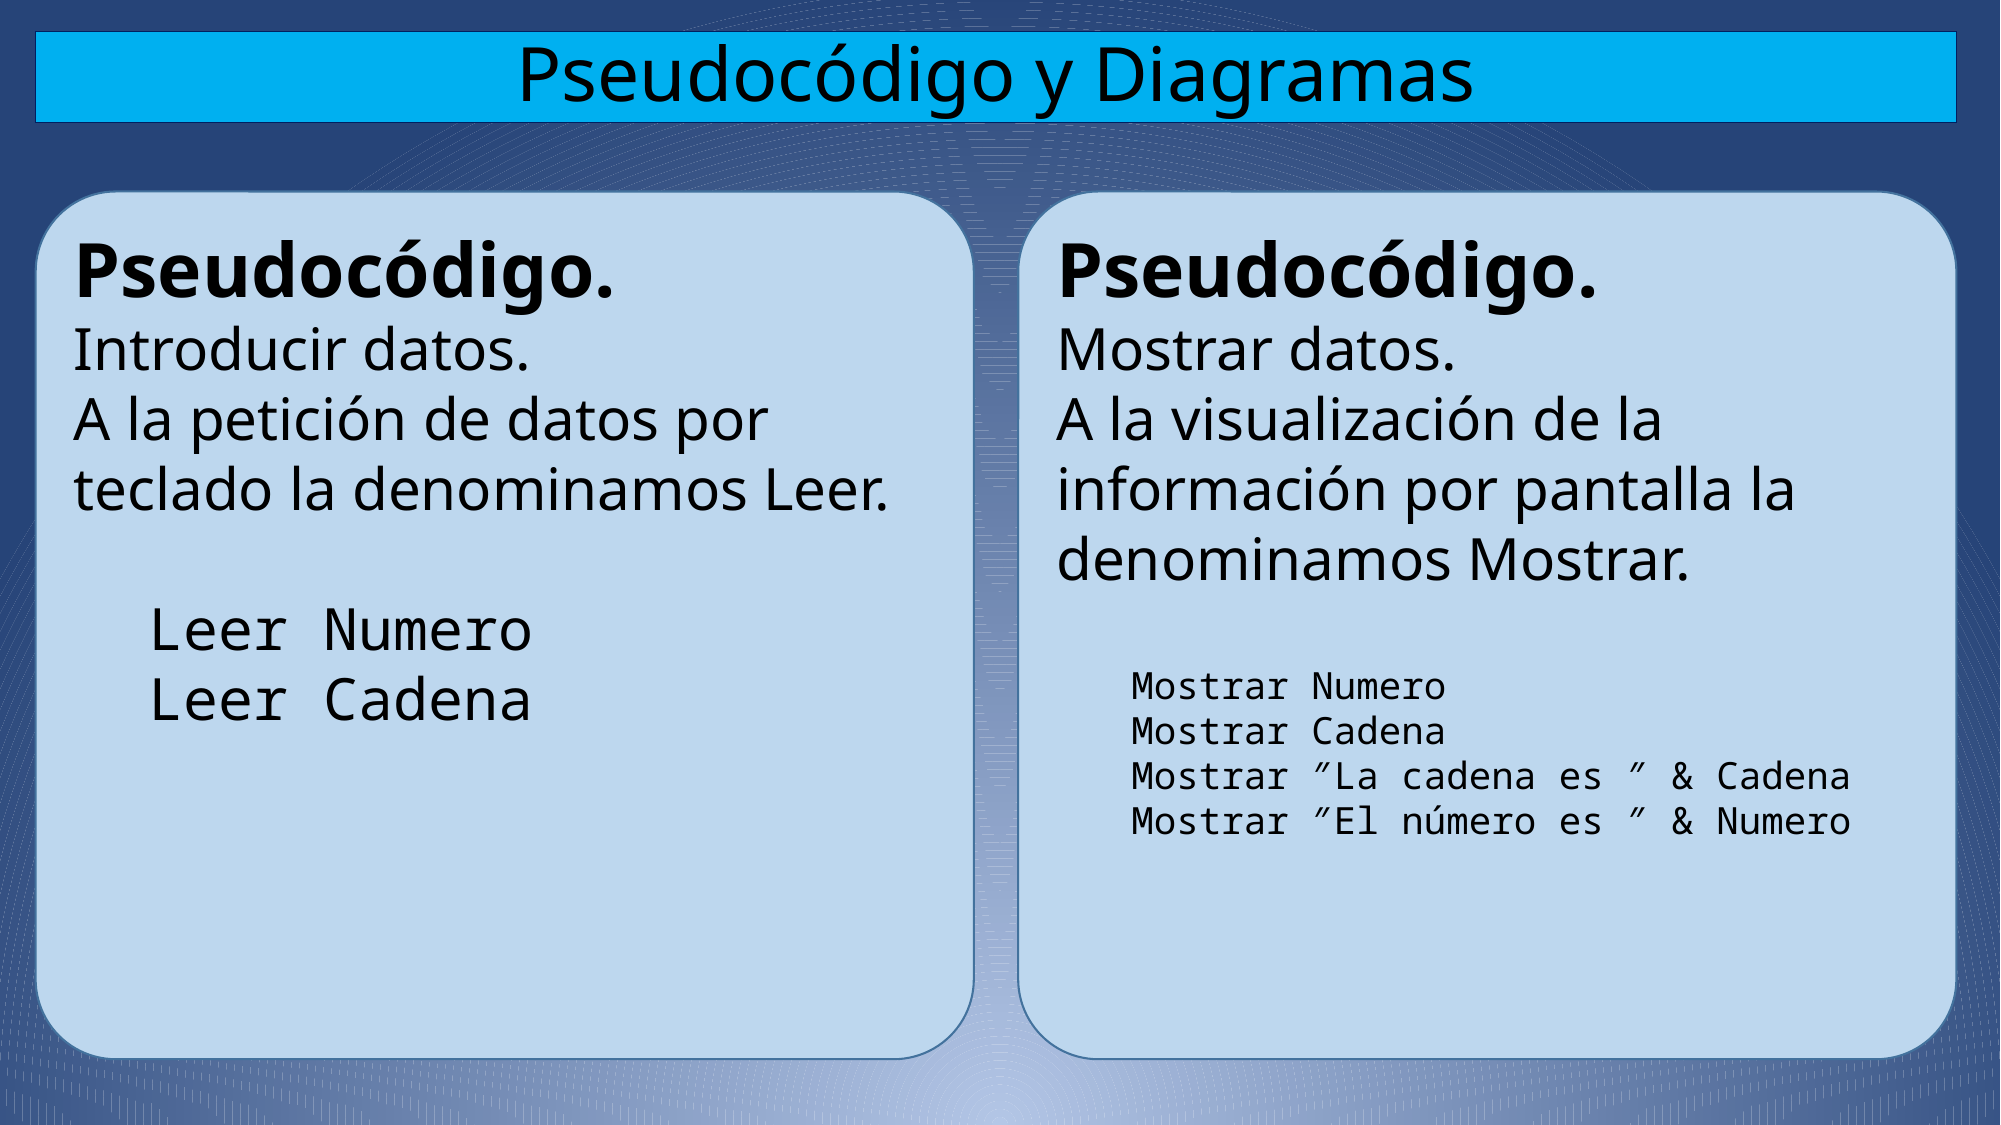

# Pseudocódigo y Diagramas
Pseudocódigo.
Introducir datos.
A la petición de datos por teclado la denominamos Leer.
Leer Numero
Leer Cadena
Pseudocódigo.
Mostrar datos.
A la visualización de la información por pantalla la denominamos Mostrar.
Mostrar Numero
Mostrar Cadena
Mostrar ″La cadena es ″ & Cadena
Mostrar ″El número es ″ & Numero